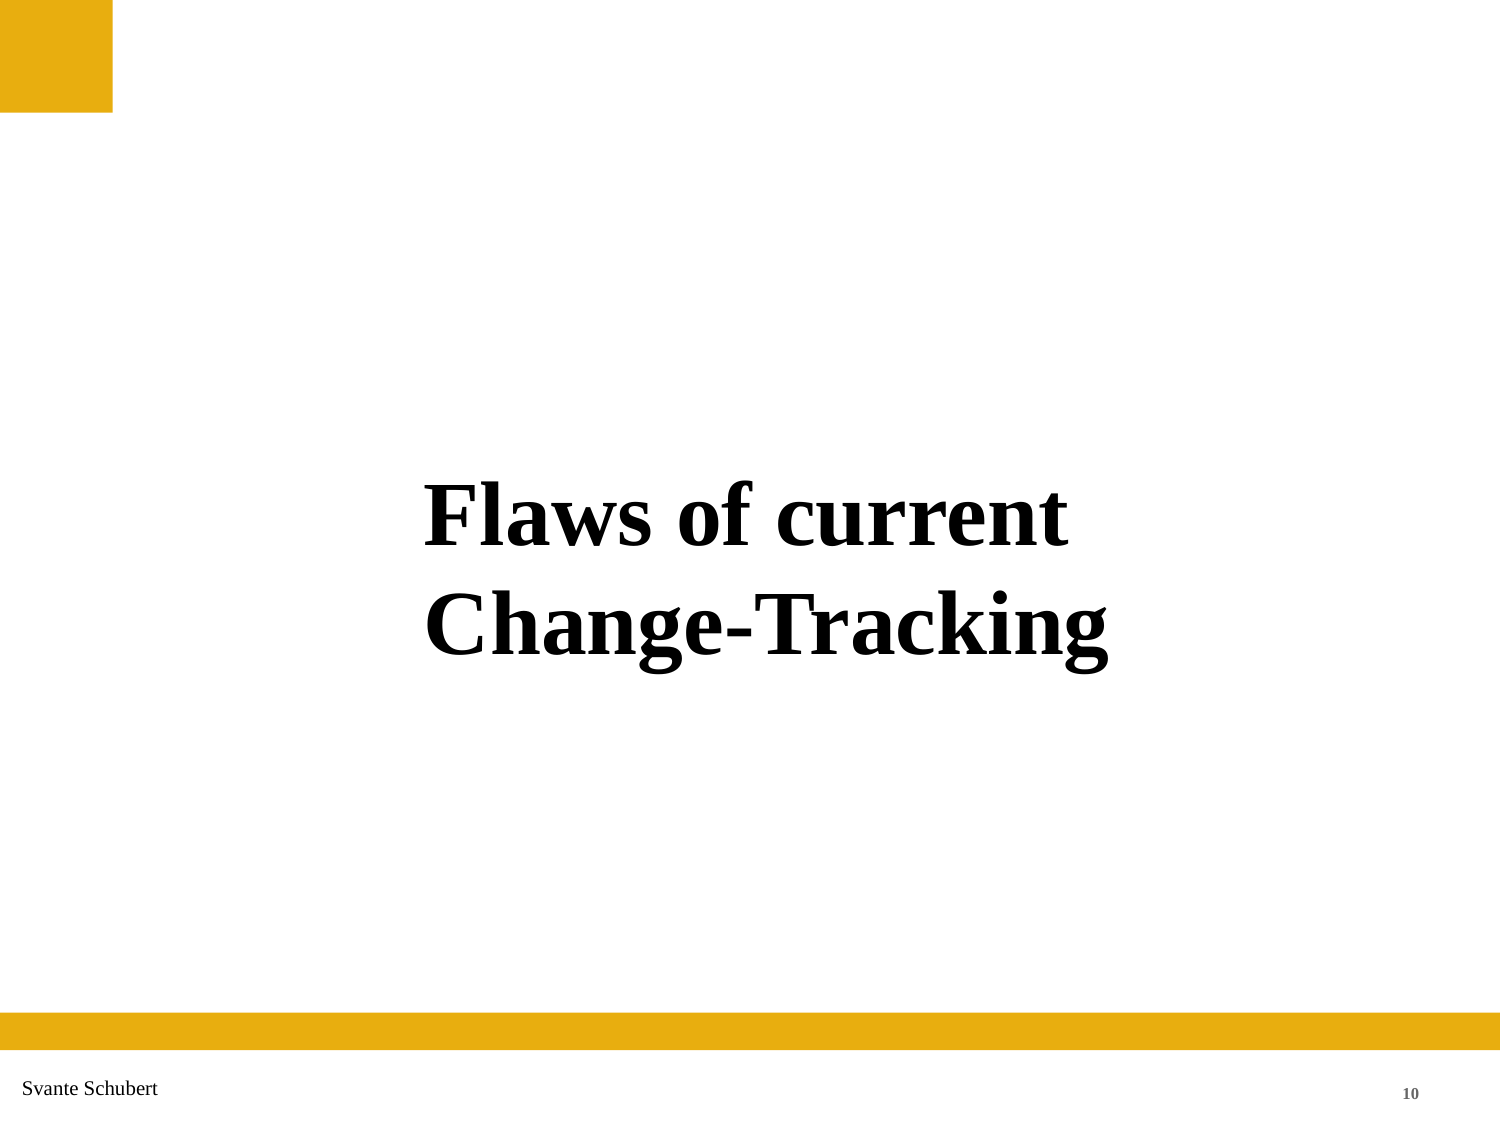

# Flaws of current Change-Tracking
Svante Schubert